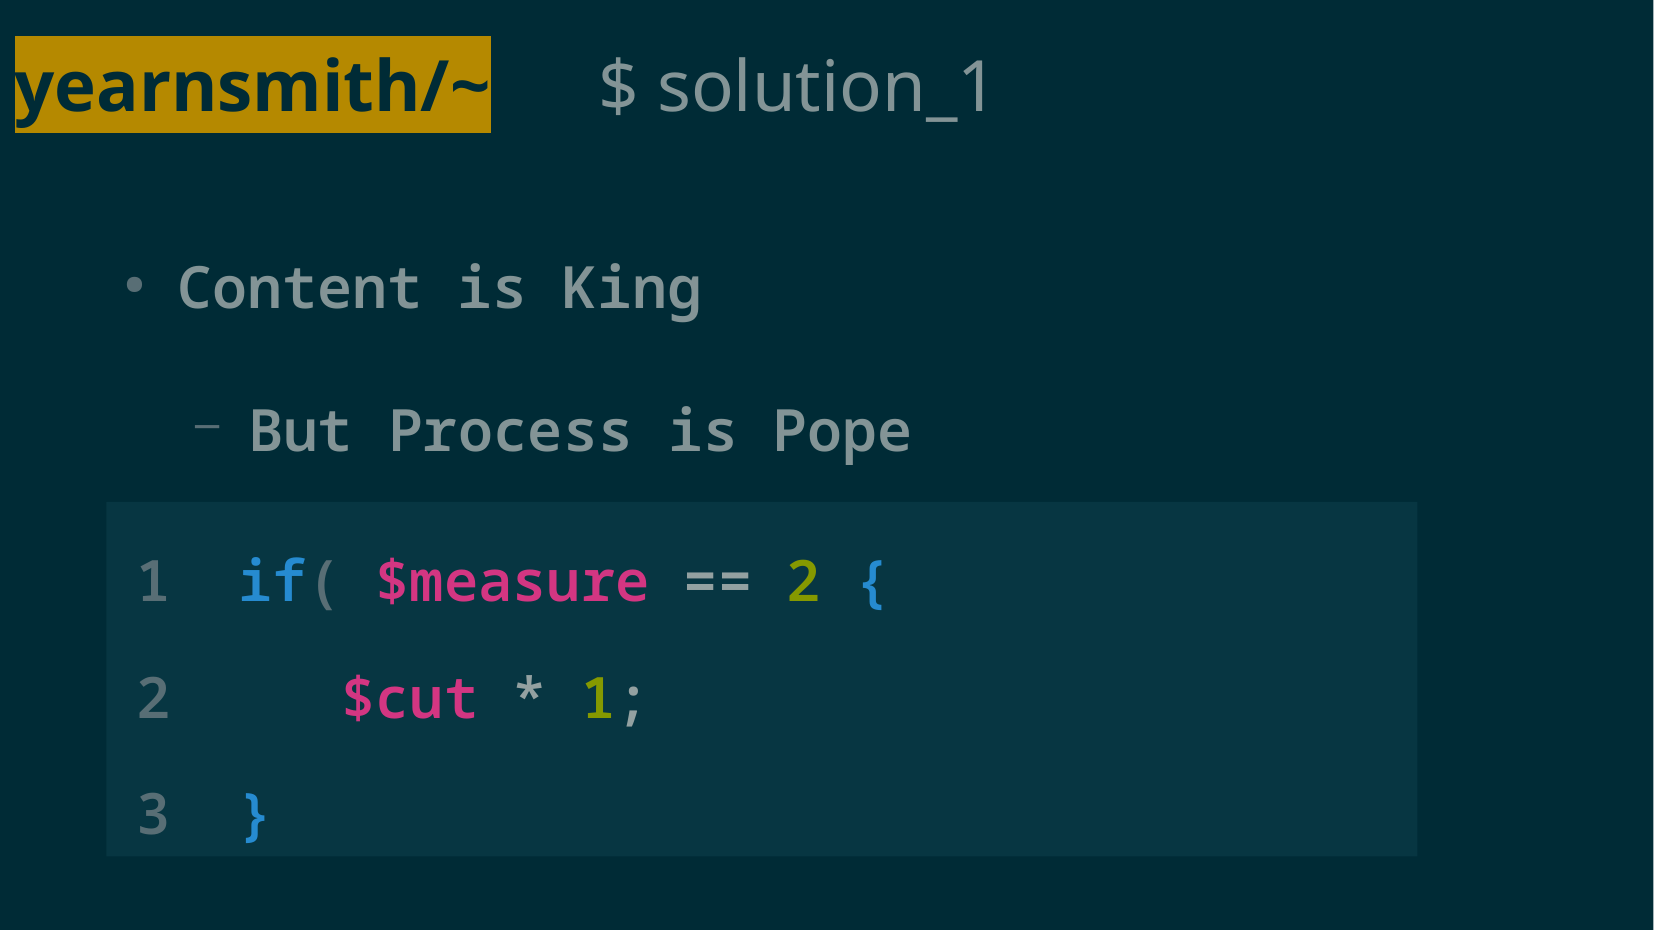

$ solution_1
Yearnsmith/~
# Content is King
But Process is Pope
1 If( $measure == 2 {
2 $cut * 1;
3 }